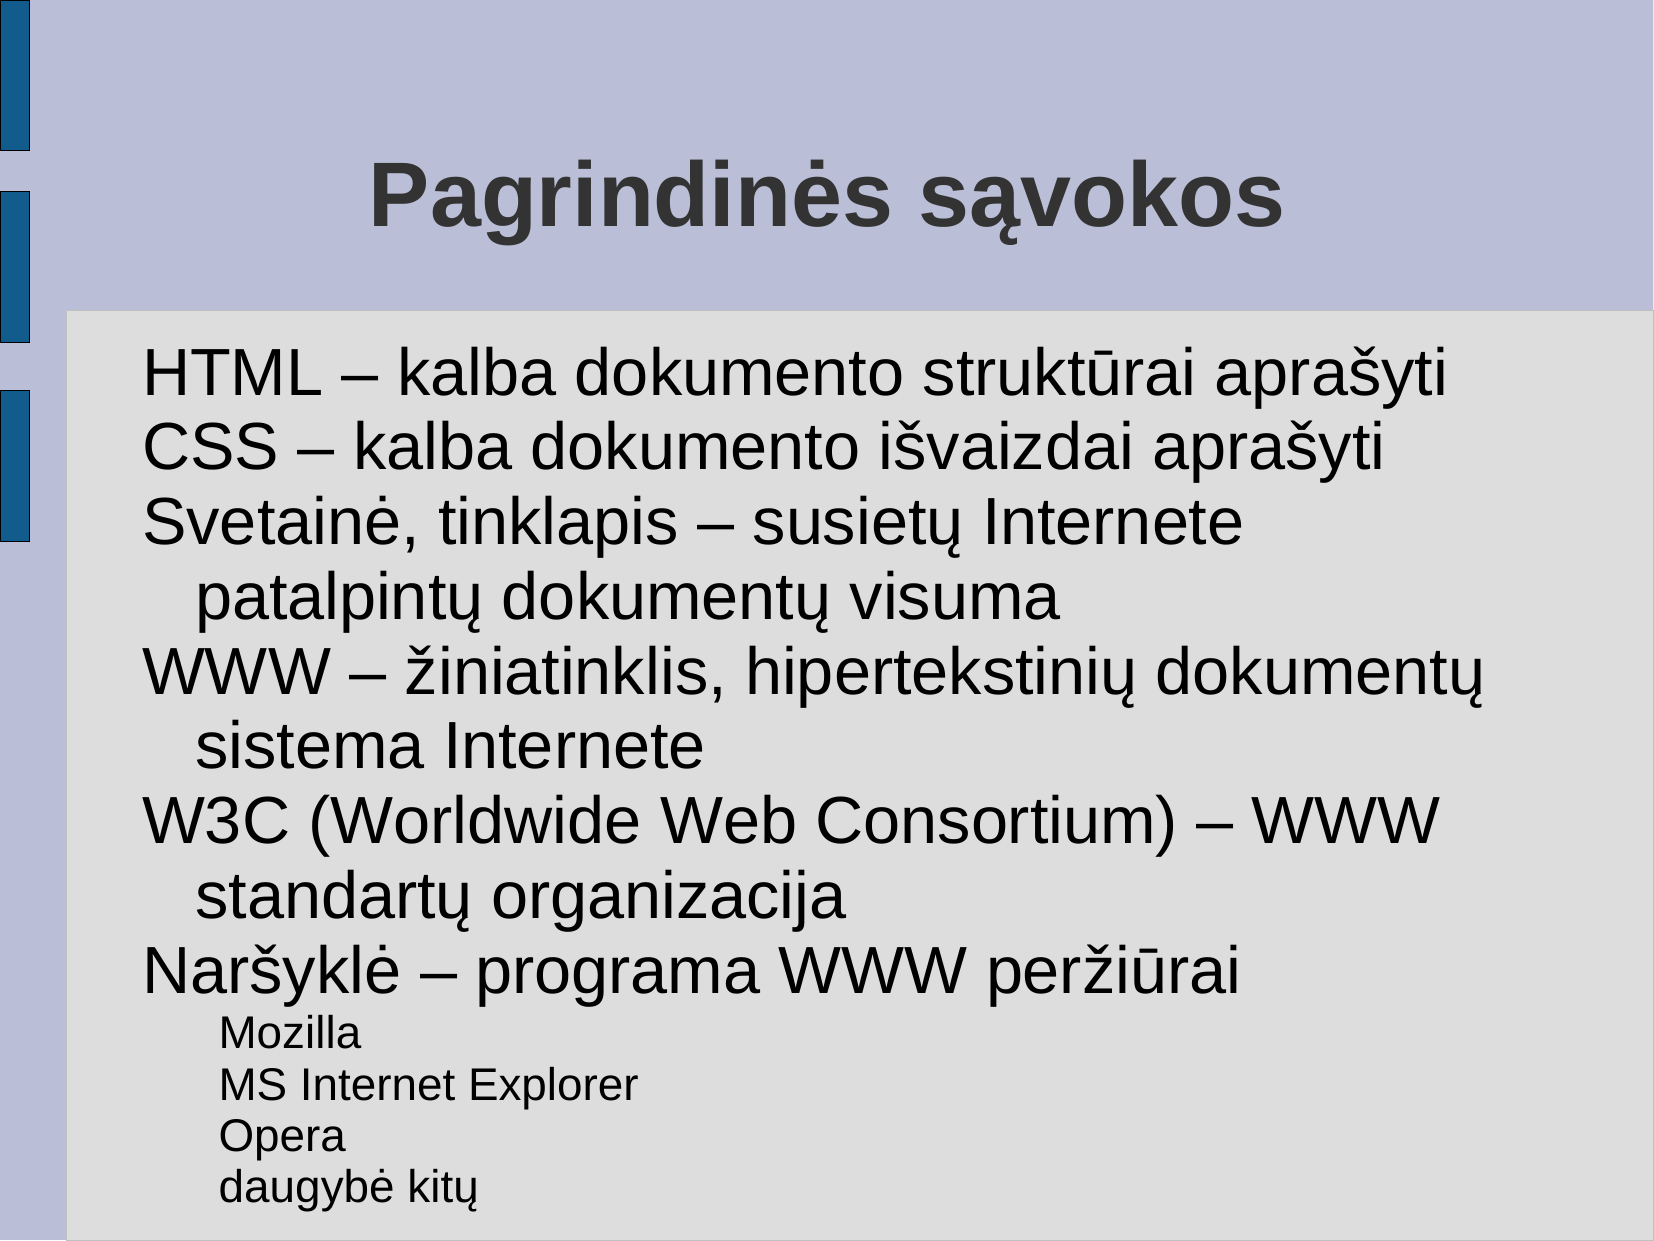

# Pagrindinės sąvokos
HTML – kalba dokumento struktūrai aprašyti
CSS – kalba dokumento išvaizdai aprašyti
Svetainė, tinklapis – susietų Internete patalpintų dokumentų visuma
WWW – žiniatinklis, hipertekstinių dokumentų sistema Internete
W3C (Worldwide Web Consortium) – WWW standartų organizacija
Naršyklė – programa WWW peržiūrai
Mozilla
MS Internet Explorer
Opera
daugybė kitų